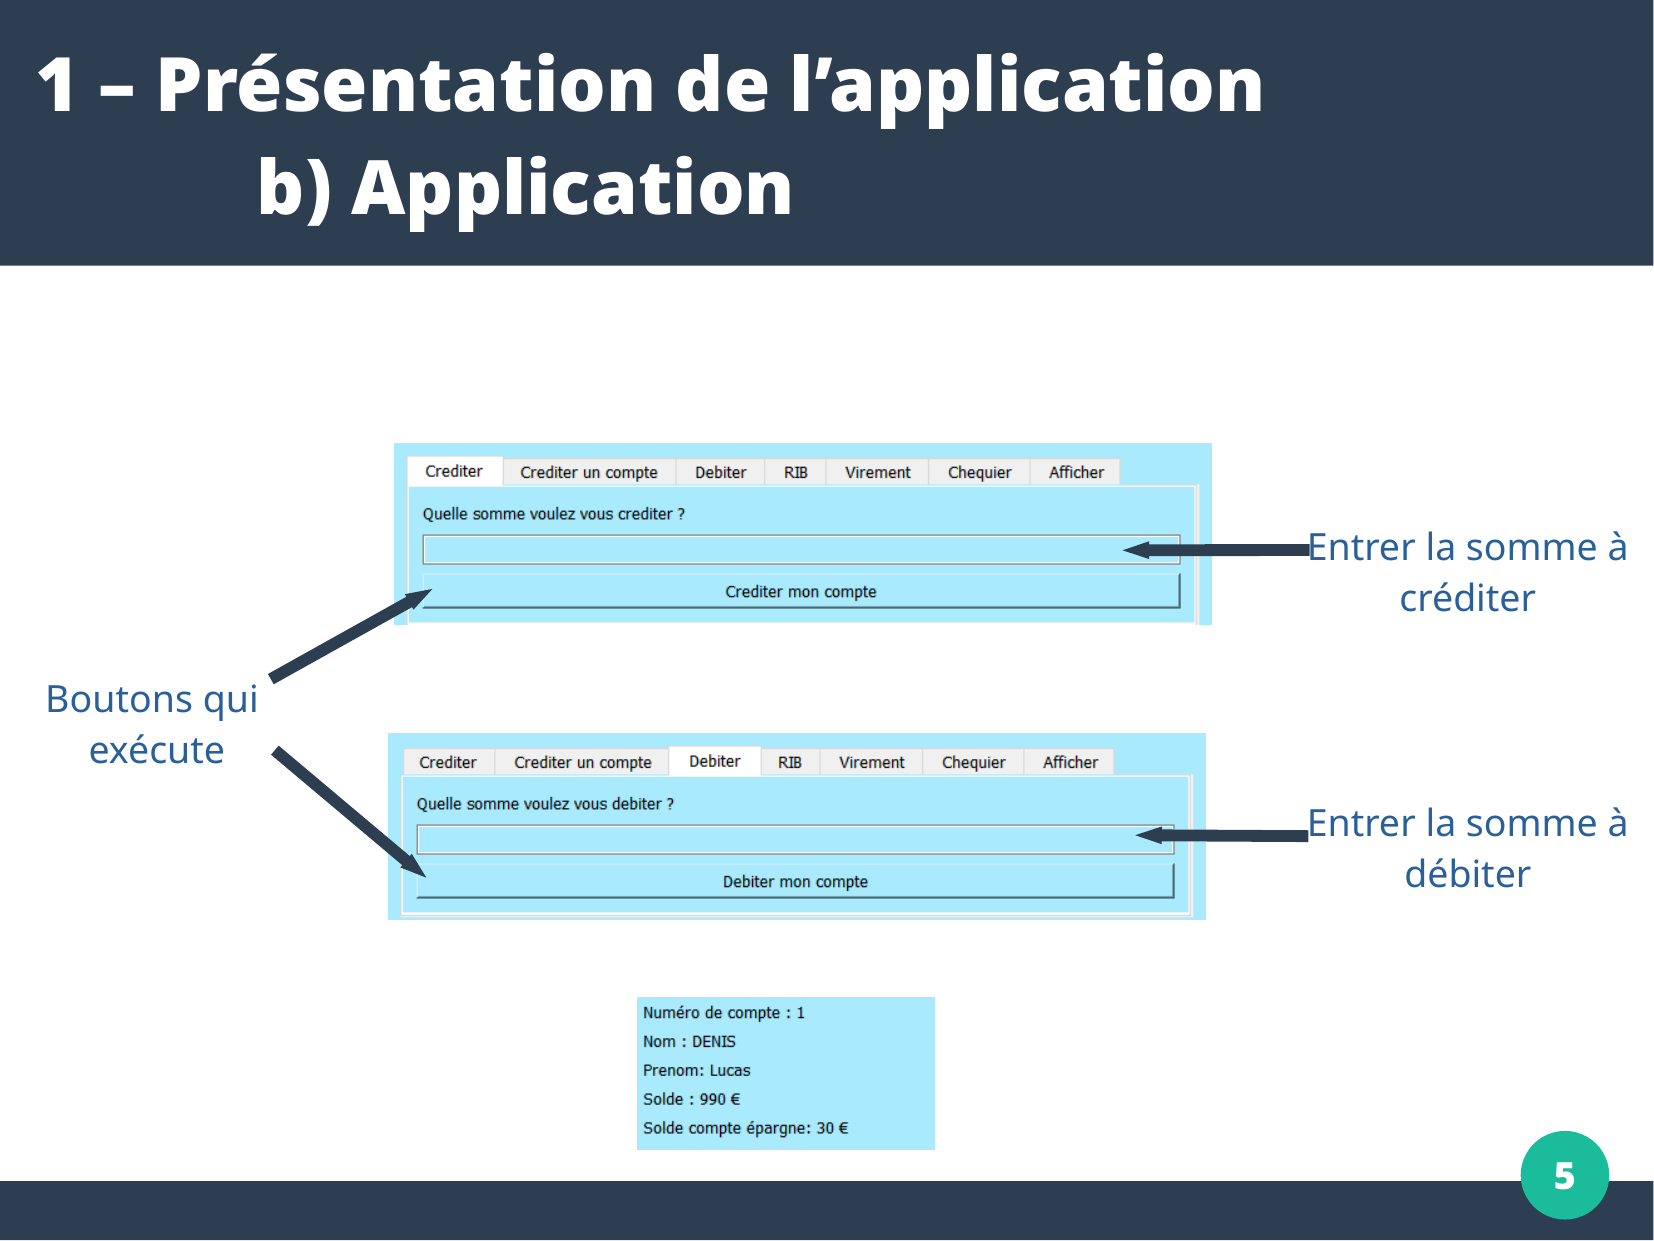

# 1 – Présentation de l’application b) Application
Entrer la somme à créditer
Boutons qui
exécute
Entrer la somme à débiter
5